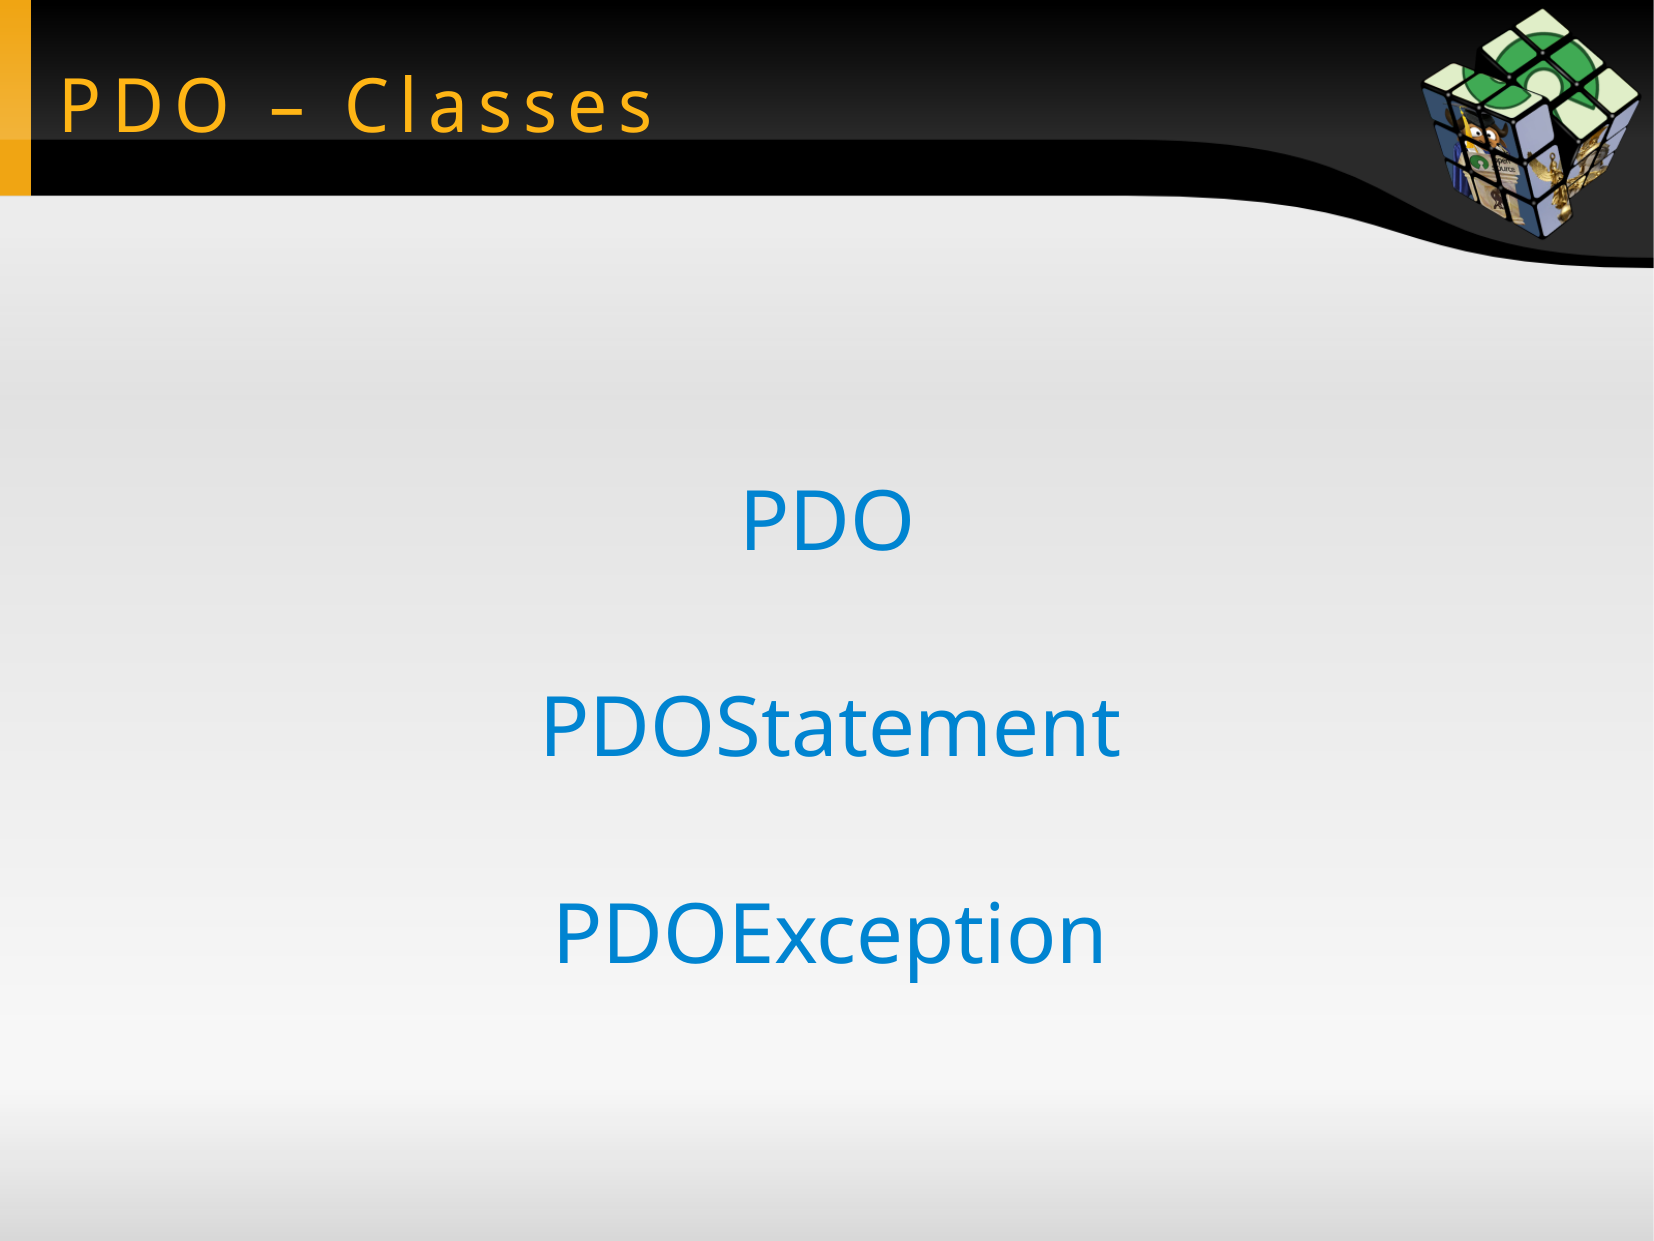

# PDO – Classes
PDO
PDOStatement
PDOException